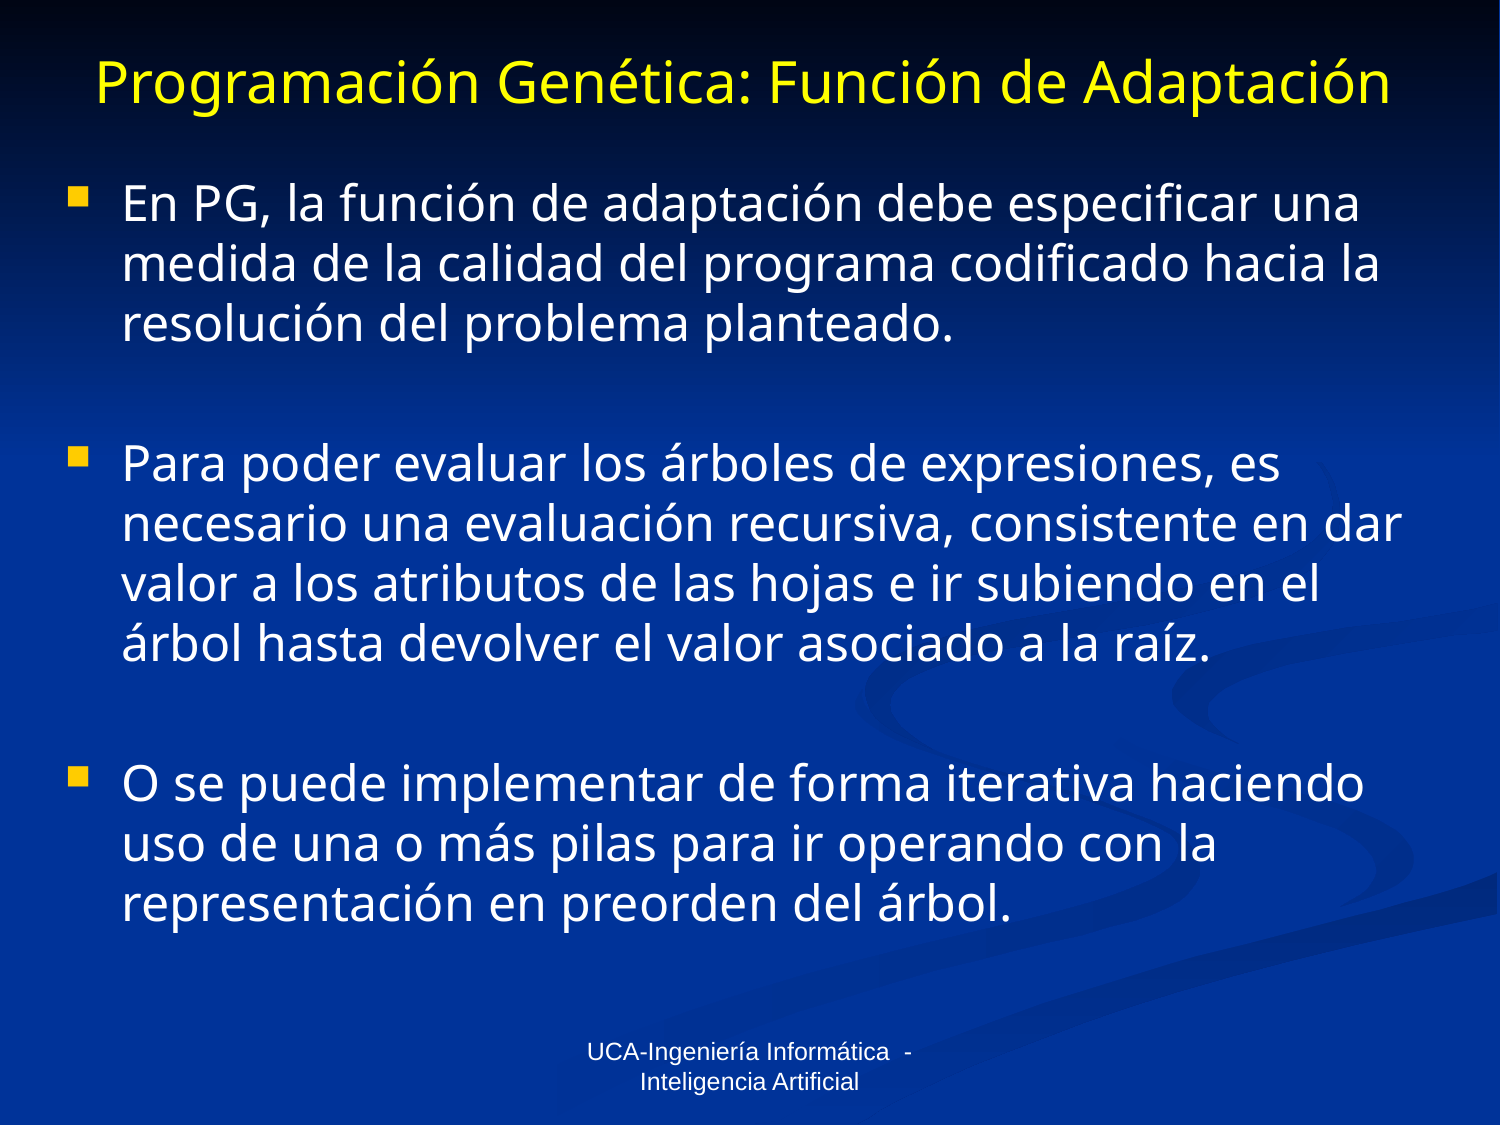

# Programación Genética: Función de Adaptación
En PG, la función de adaptación debe especificar una medida de la calidad del programa codificado hacia la resolución del problema planteado.
Para poder evaluar los árboles de expresiones, es necesario una evaluación recursiva, consistente en dar valor a los atributos de las hojas e ir subiendo en el árbol hasta devolver el valor asociado a la raíz.
O se puede implementar de forma iterativa haciendo uso de una o más pilas para ir operando con la representación en preorden del árbol.
UCA-Ingeniería Informática - Inteligencia Artificial